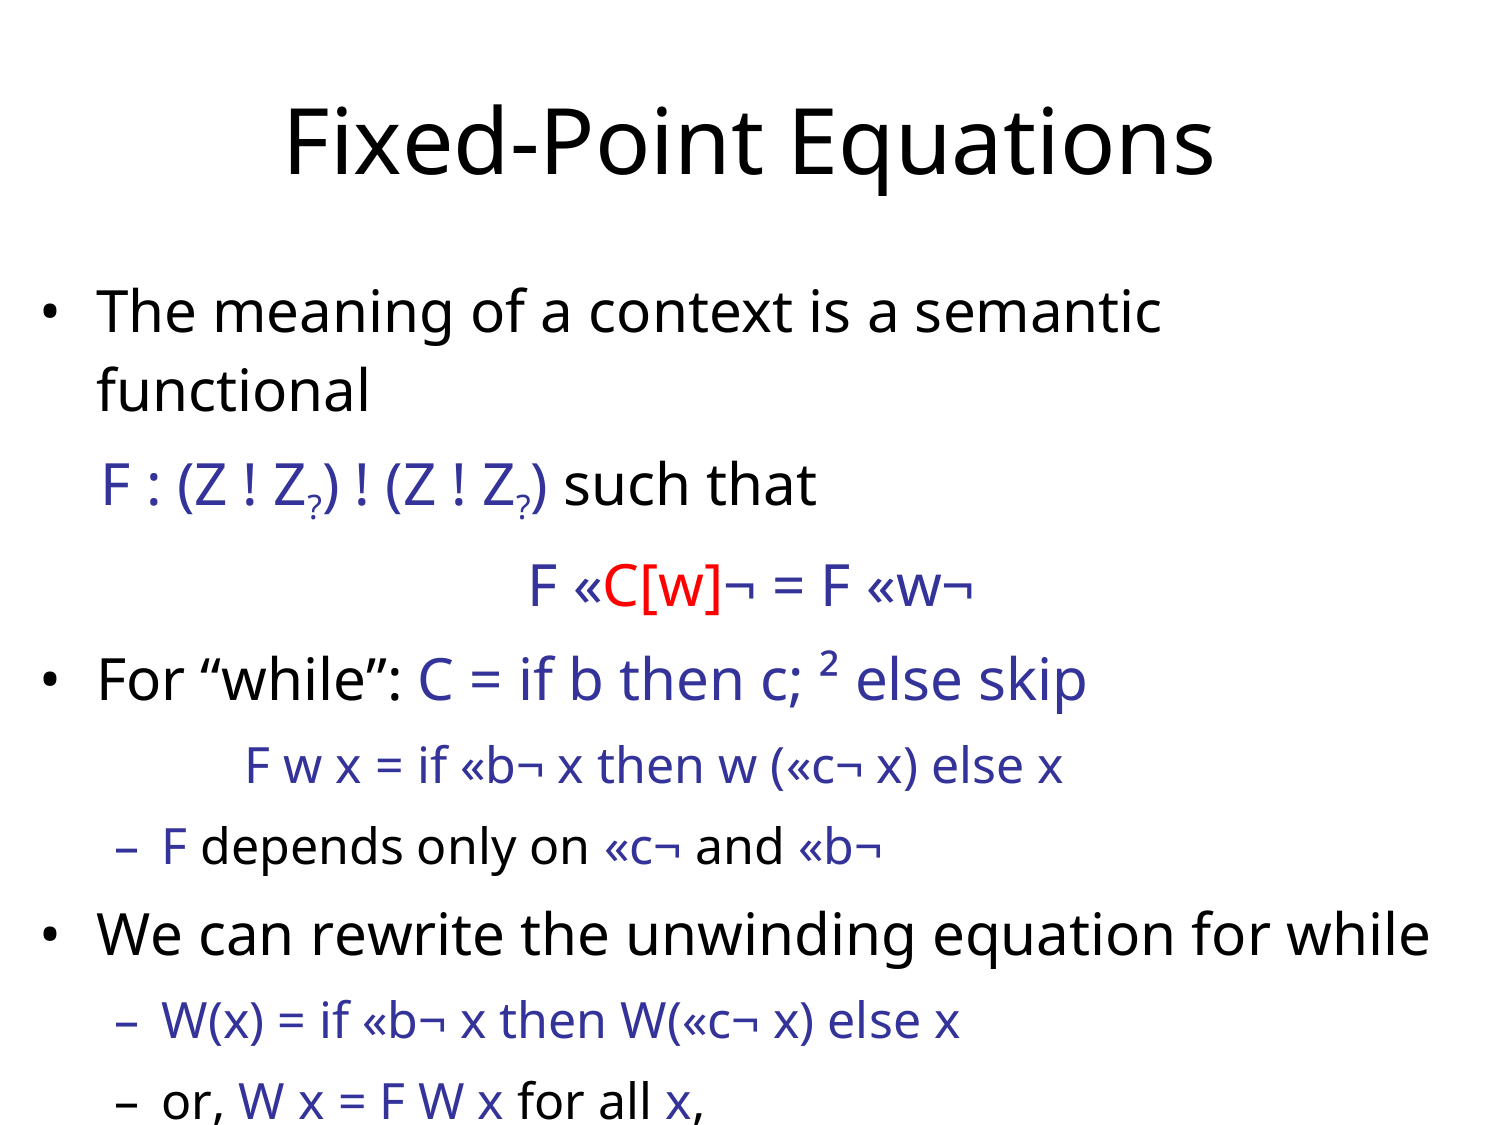

# Fixed-Point Equations
The meaning of a context is a semantic functional
 F : (Z ! Z?) ! (Z ! Z?) such that
 F «C[w]¬ = F «w¬
For “while”: C = if b then c; ² else skip
 F w x = if «b¬ x then w («c¬ x) else x
F depends only on «c¬ and «b¬
We can rewrite the unwinding equation for while
W(x) = if «b¬ x then W(«c¬ x) else x
or, W x = F W x for all x,
or, W = F W (by function equality)